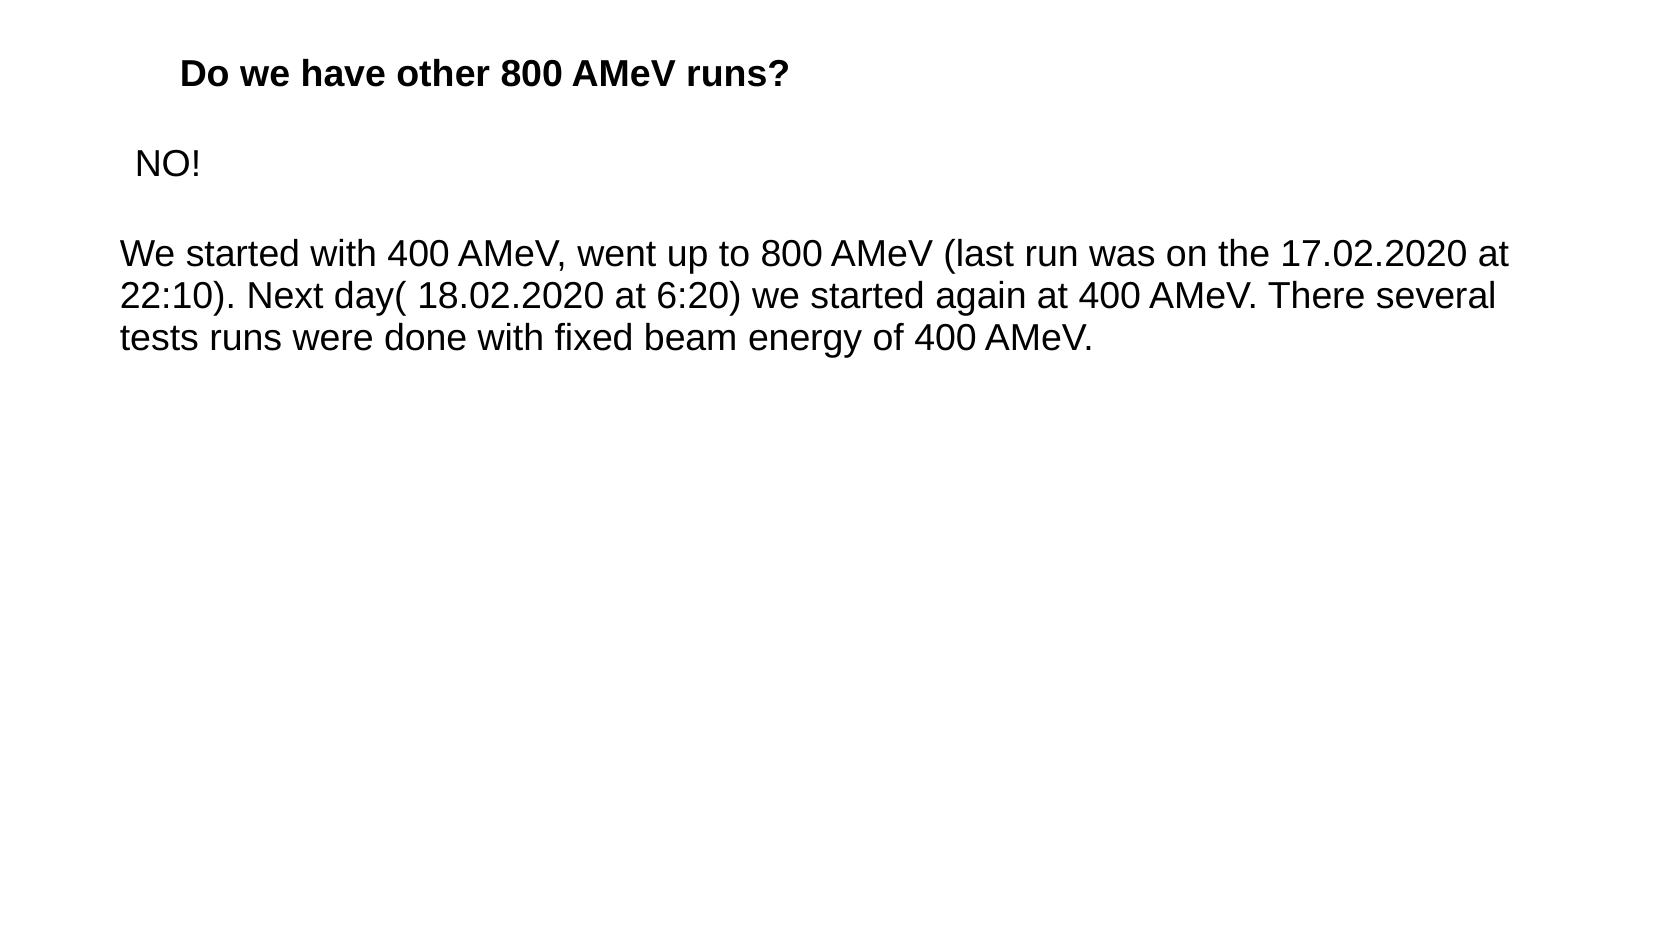

Do we have other 800 AMeV runs?
NO!
We started with 400 AMeV, went up to 800 AMeV (last run was on the 17.02.2020 at 22:10). Next day( 18.02.2020 at 6:20) we started again at 400 AMeV. There several tests runs were done with fixed beam energy of 400 AMeV.